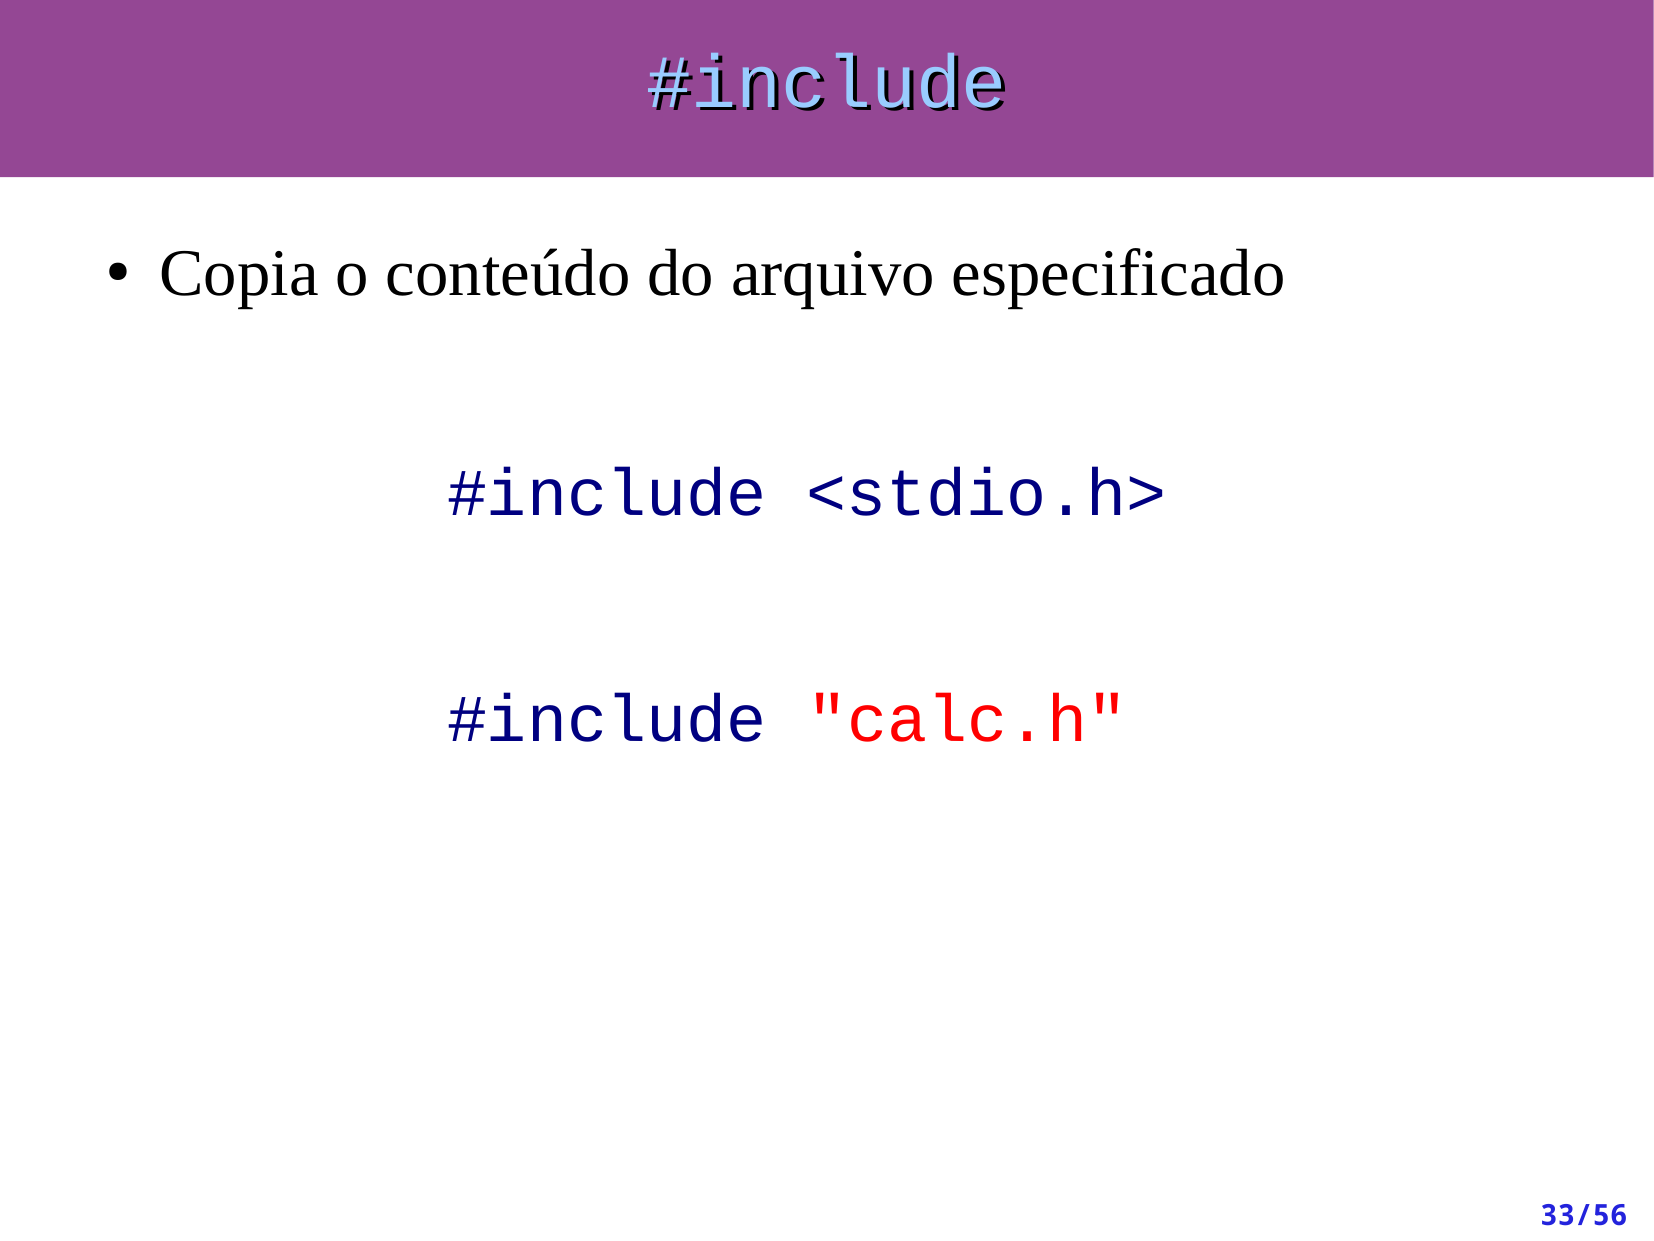

# #include
Copia o conteúdo do arquivo especificado
#include <stdio.h>
#include "calc.h"
33